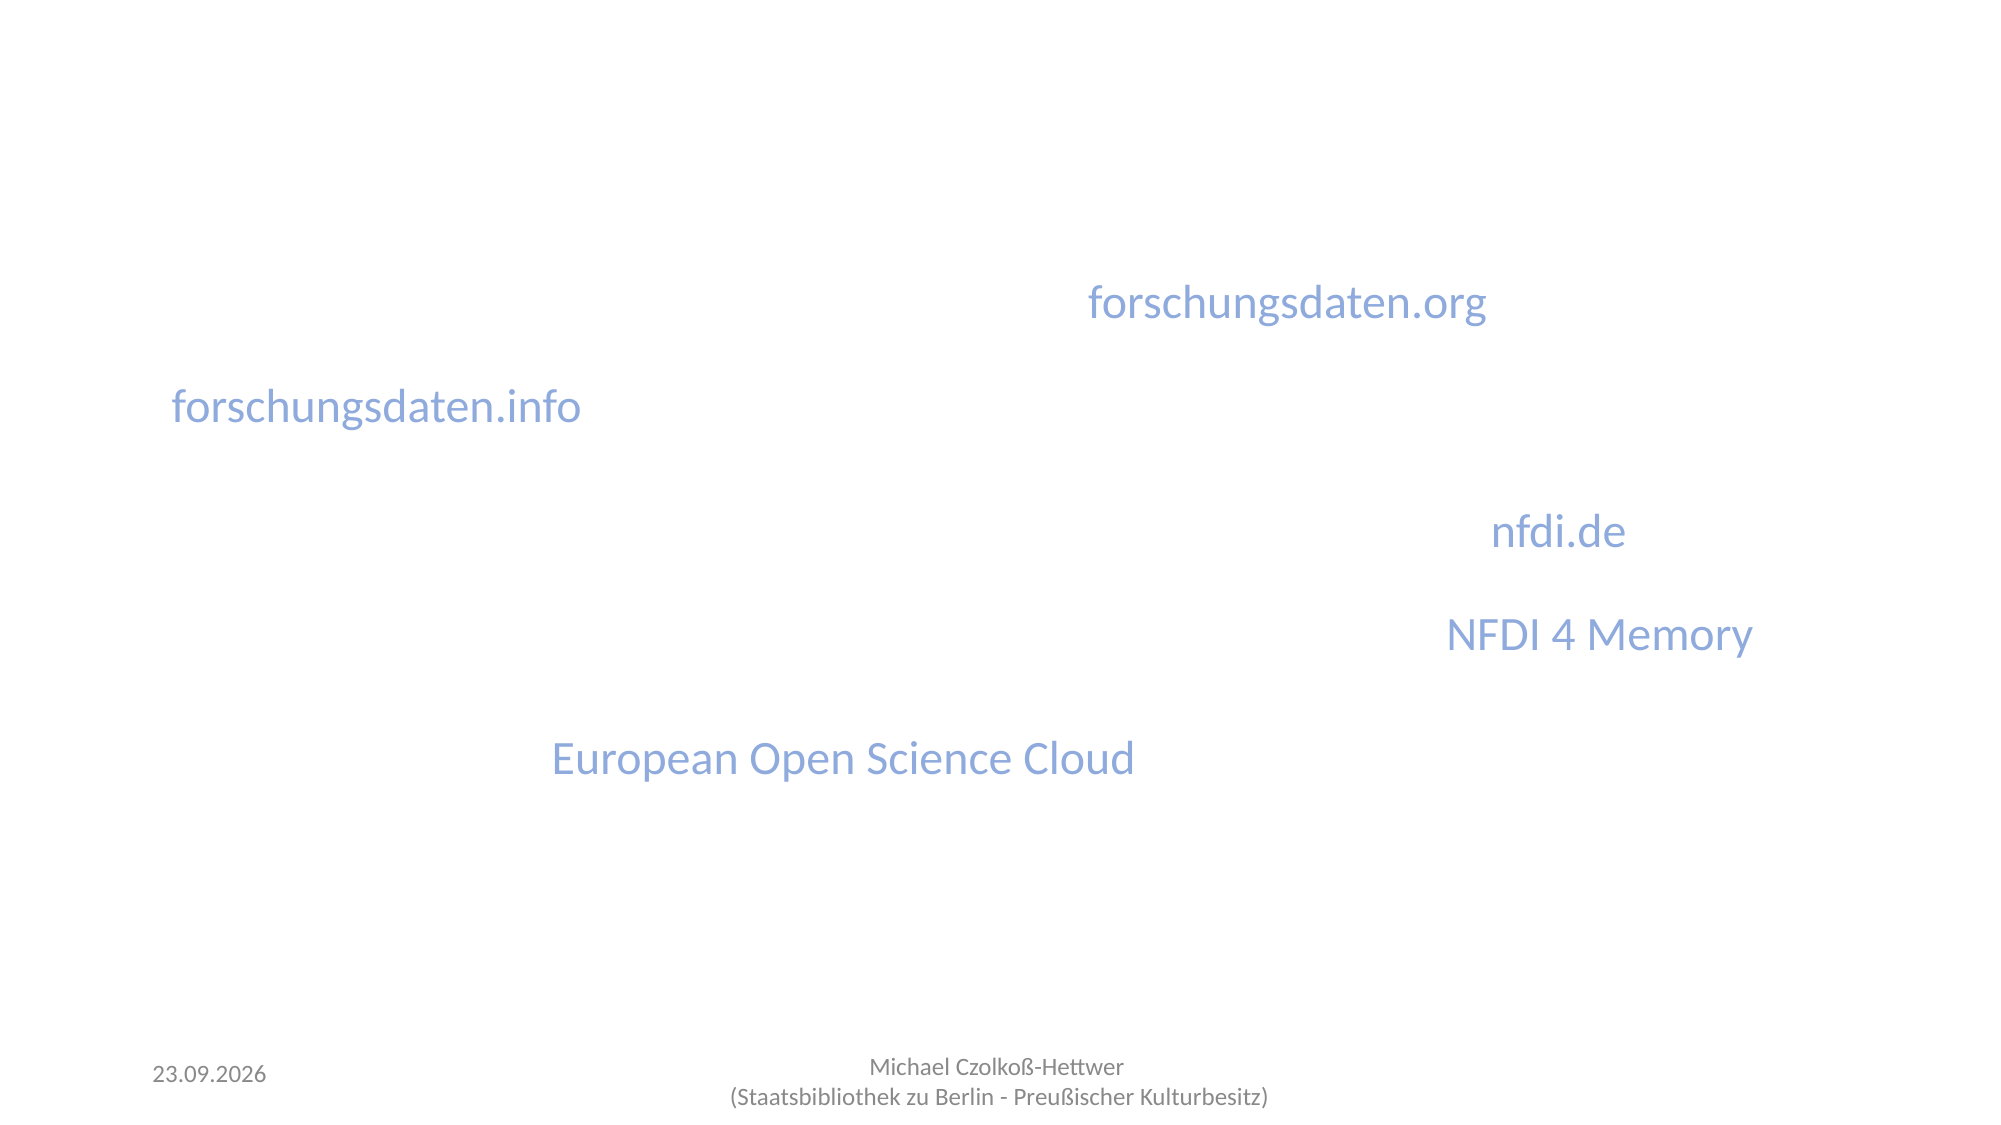

# Zum Weiterlesen …
Sehr gute Informationsplattformen sind das Wiki forschungsdaten.orgund die federführend von der Uni Konstanz betreute Informationsplattform forschungsdaten.info.
Hinsichtlich des Aufbaus der Forschungsdateninfrastruktur ist das beherrschende Thema in Deutschland derzeit die Nationale Forschungsdateninfrastruktur (nfdi.de), in deren Kontext die wissenschaftlichen Communities Konsortien aufbauen. Für die historisch arbeitenden Geisteswissenschaften befindet sich das Konsortium NFDI 4 Memory im Aufbau.
Im EU-Kontext ist die European Open Science Cloud relevant.
Viele Interessante Beiträge zum Thema finden sich in Bausteine Forschungsdatenmanagement.
Michael Czolkoß-Hettwer
(Staatsbibliothek zu Berlin - Preußischer Kulturbesitz)